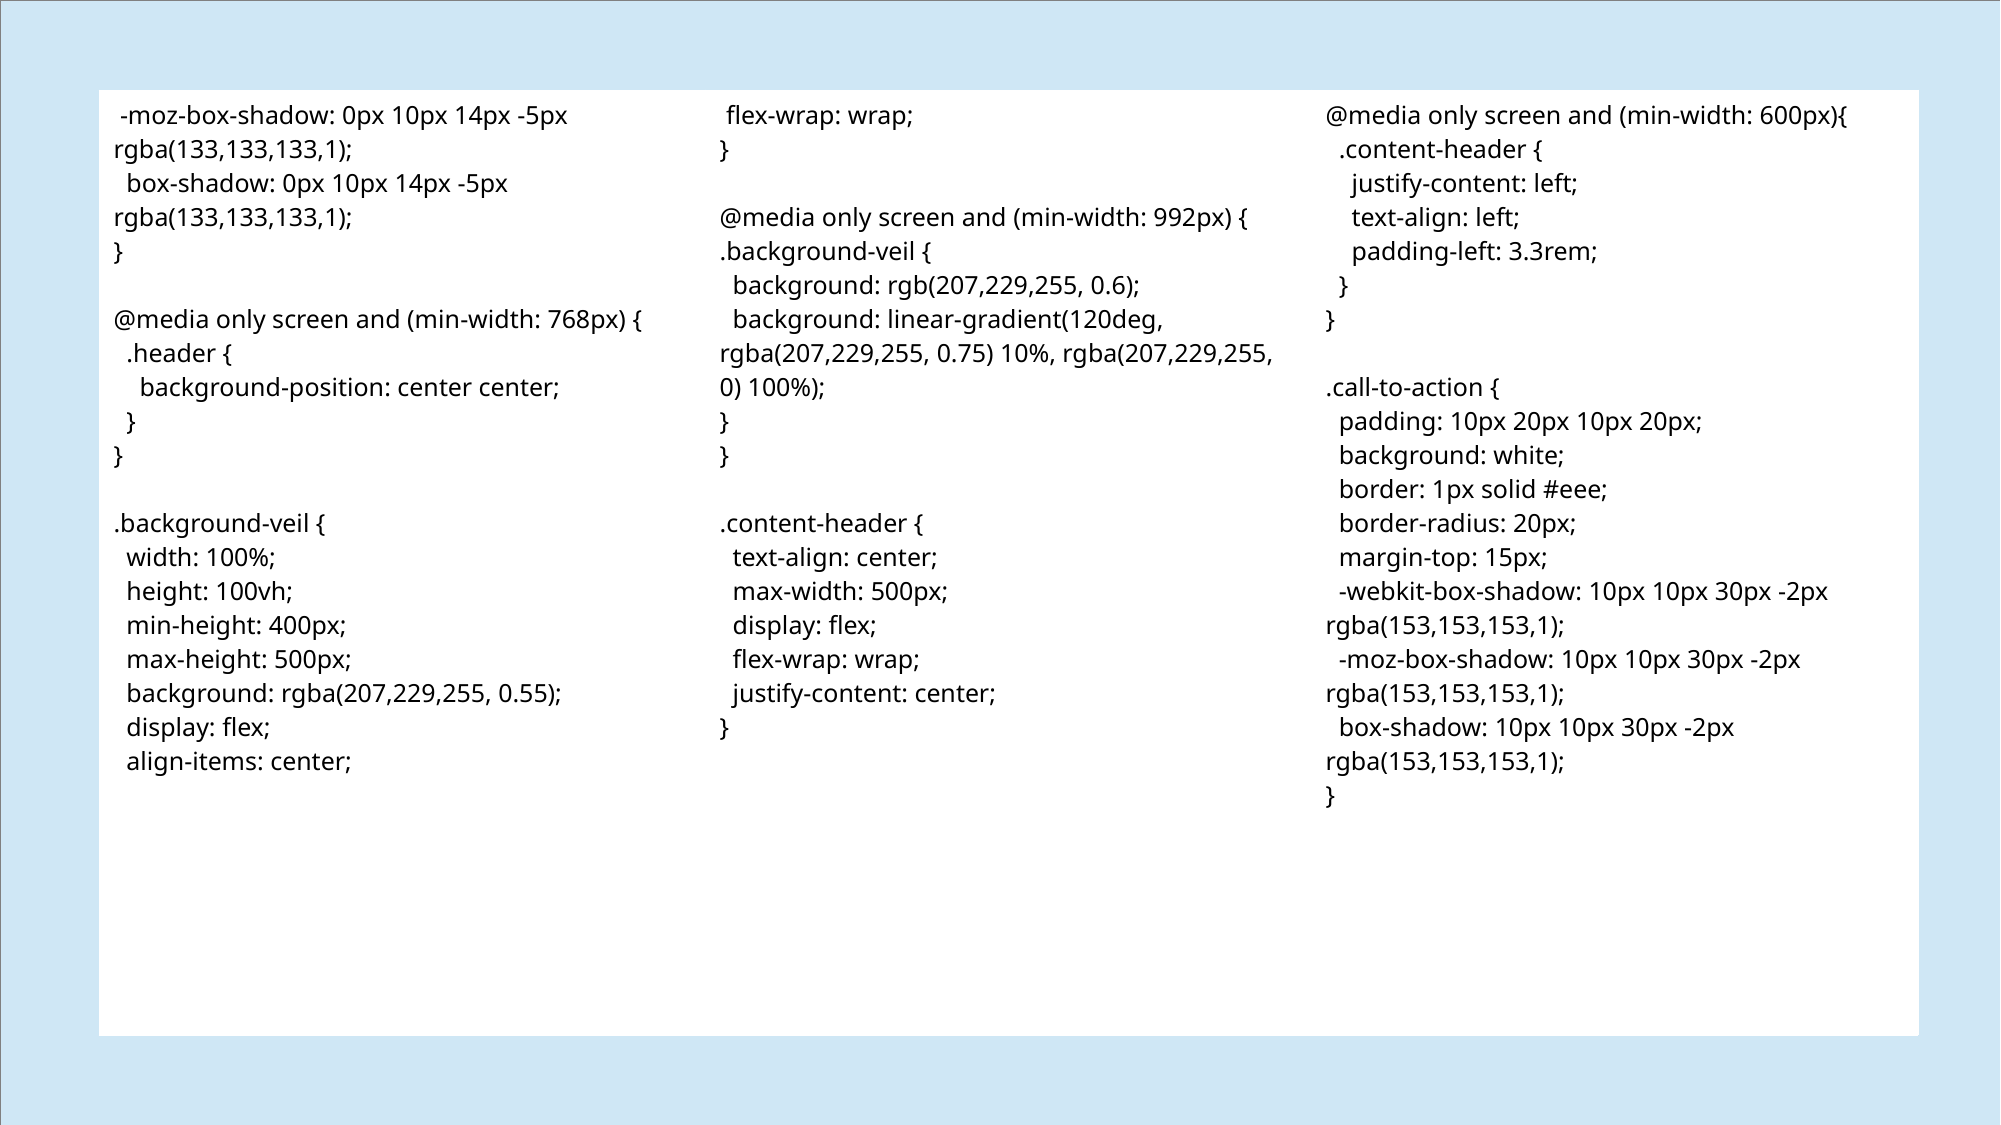

| -moz-box-shadow: 0px 10px 14px -5px rgba(133,133,133,1); box-shadow: 0px 10px 14px -5px rgba(133,133,133,1); } @media only screen and (min-width: 768px) { .header { background-position: center center; } } .background-veil { width: 100%; height: 100vh; min-height: 400px; max-height: 500px; background: rgba(207,229,255, 0.55); display: flex; align-items: center; | flex-wrap: wrap; } @media only screen and (min-width: 992px) { .background-veil { background: rgb(207,229,255, 0.6); background: linear-gradient(120deg, rgba(207,229,255, 0.75) 10%, rgba(207,229,255, 0) 100%); } } .content-header { text-align: center; max-width: 500px; display: flex; flex-wrap: wrap; justify-content: center; } | @media only screen and (min-width: 600px){ .content-header { justify-content: left; text-align: left; padding-left: 3.3rem; } } .call-to-action { padding: 10px 20px 10px 20px; background: white; border: 1px solid #eee; border-radius: 20px; margin-top: 15px; -webkit-box-shadow: 10px 10px 30px -2px rgba(153,153,153,1); -moz-box-shadow: 10px 10px 30px -2px rgba(153,153,153,1); box-shadow: 10px 10px 30px -2px rgba(153,153,153,1); } |
| --- | --- | --- |